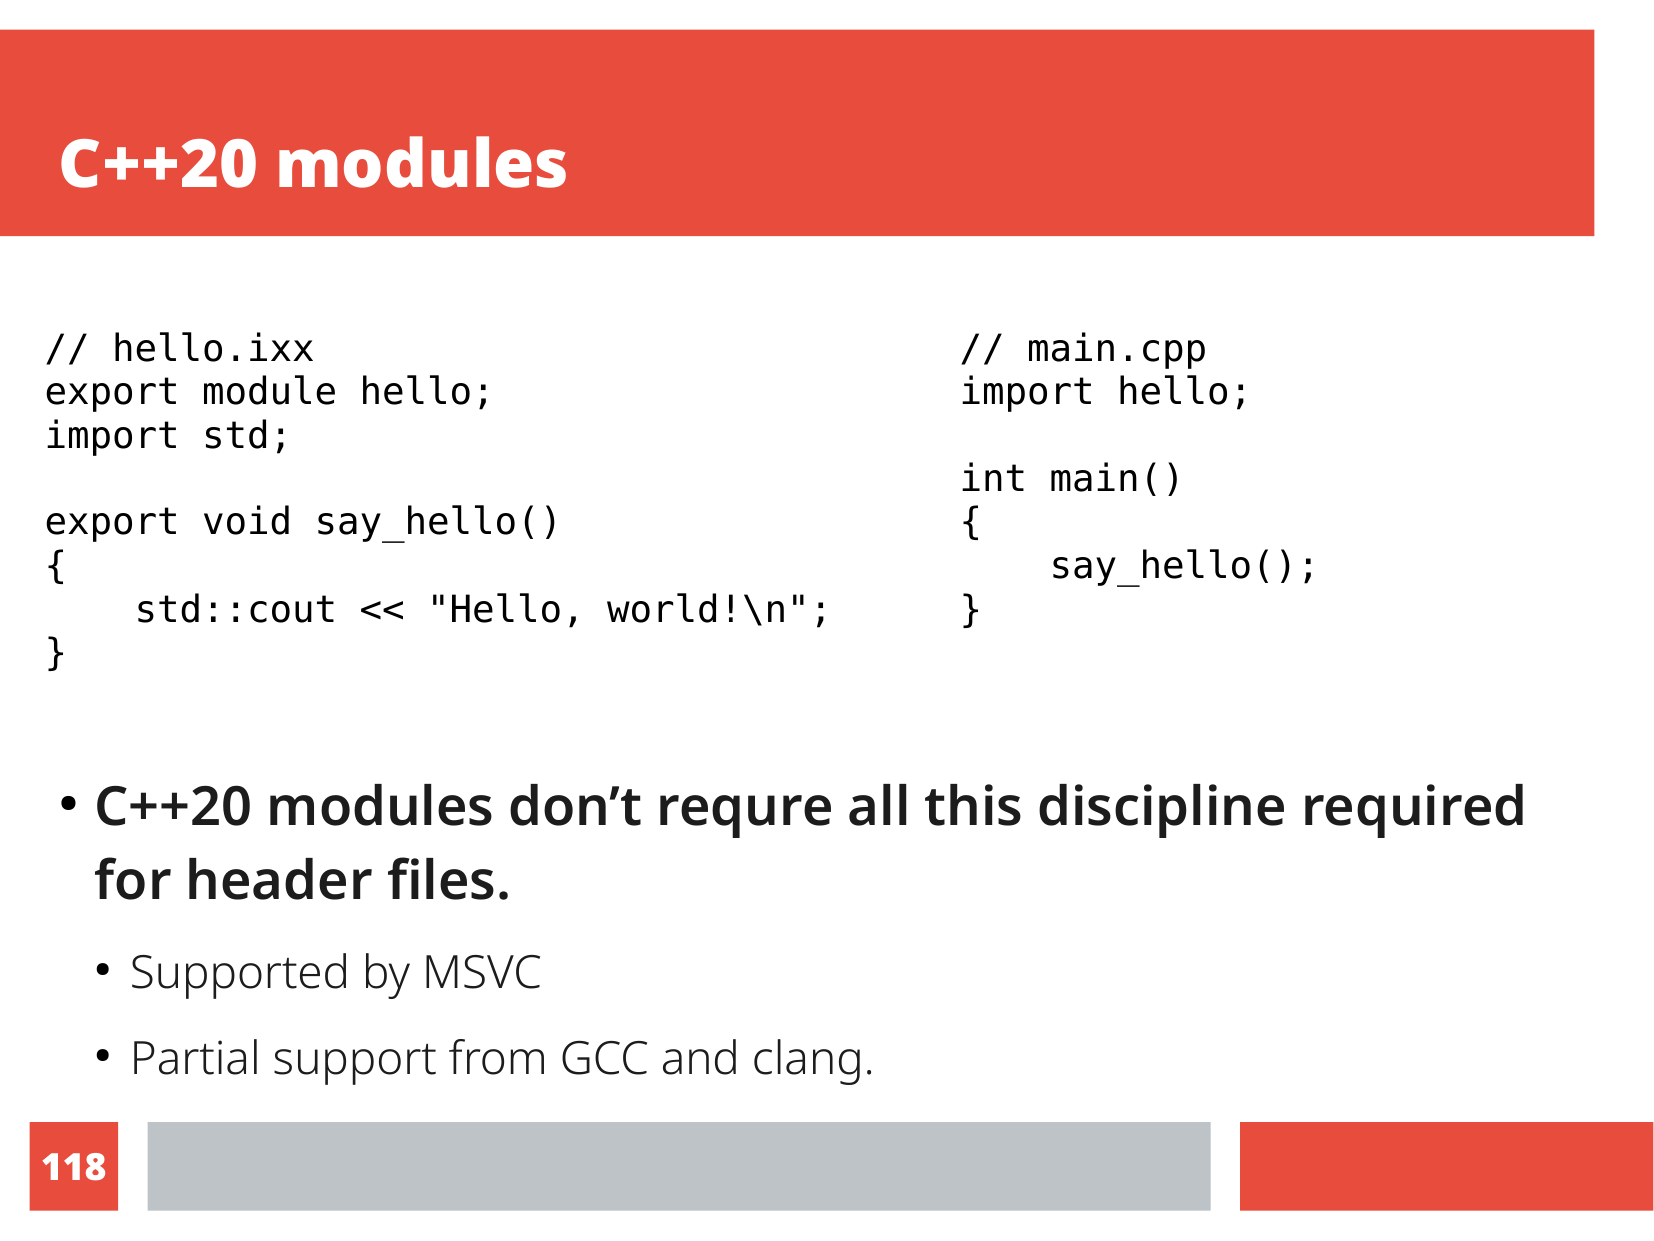

# C++20 modules
// hello.ixx
export module hello;
import std;
export void say_hello()
{
 std::cout << "Hello, world!\n";
}
// main.cpp
import hello;
int main()
{
 say_hello();
}
C++20 modules don’t requre all this discipline required for header files.
Supported by MSVC
Partial support from GCC and clang.
118